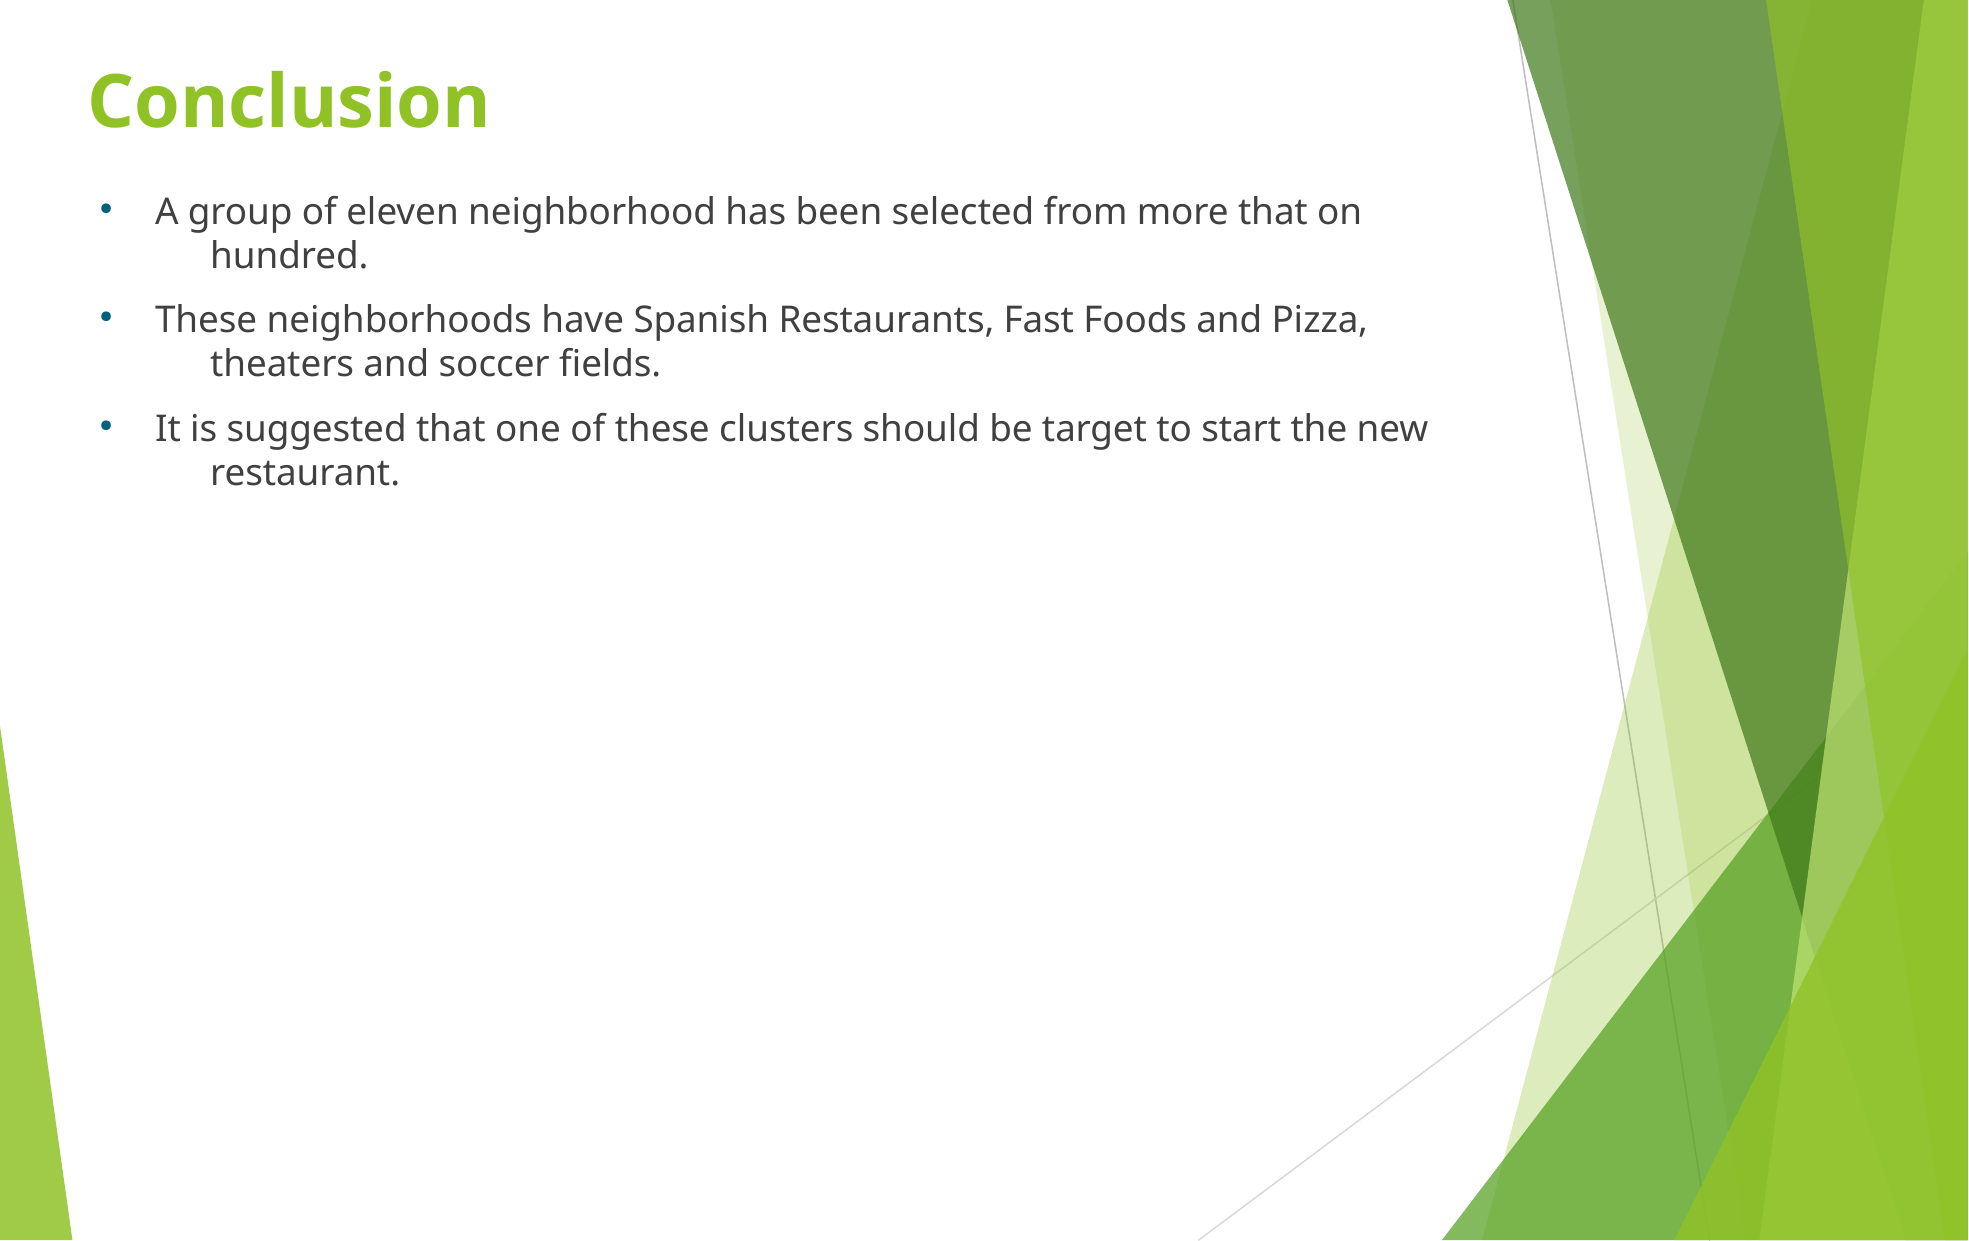

# Conclusion
A group of eleven neighborhood has been selected from more that on hundred.
These neighborhoods have Spanish Restaurants, Fast Foods and Pizza, theaters and soccer fields.
It is suggested that one of these clusters should be target to start the new restaurant.